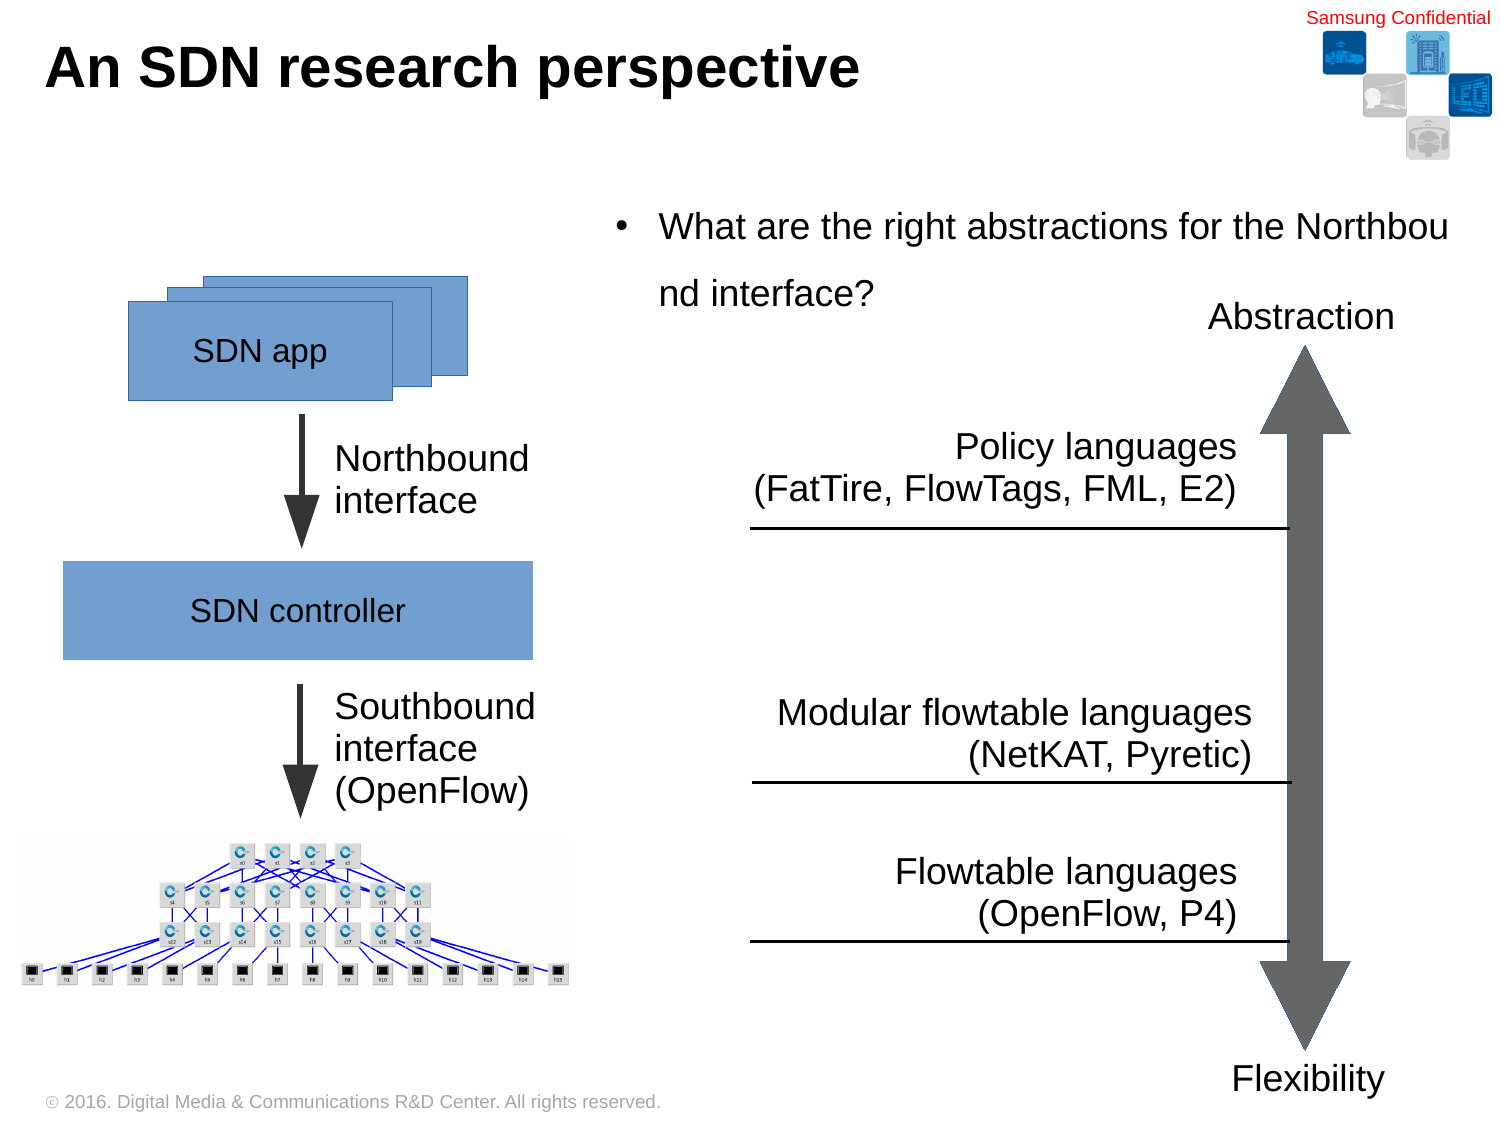

# An SDN research perspective
What are the right abstractions for the Northbound interface?
SDN app
SDN app
Abstraction
SDN app
Policy languages
(FatTire, FlowTags, FML, E2)
Northbound
interface
SDN controller
Southbound
interface
(OpenFlow)
Modular flowtable languages
(NetKAT, Pyretic)
Flowtable languages
(OpenFlow, P4)
Flexibility